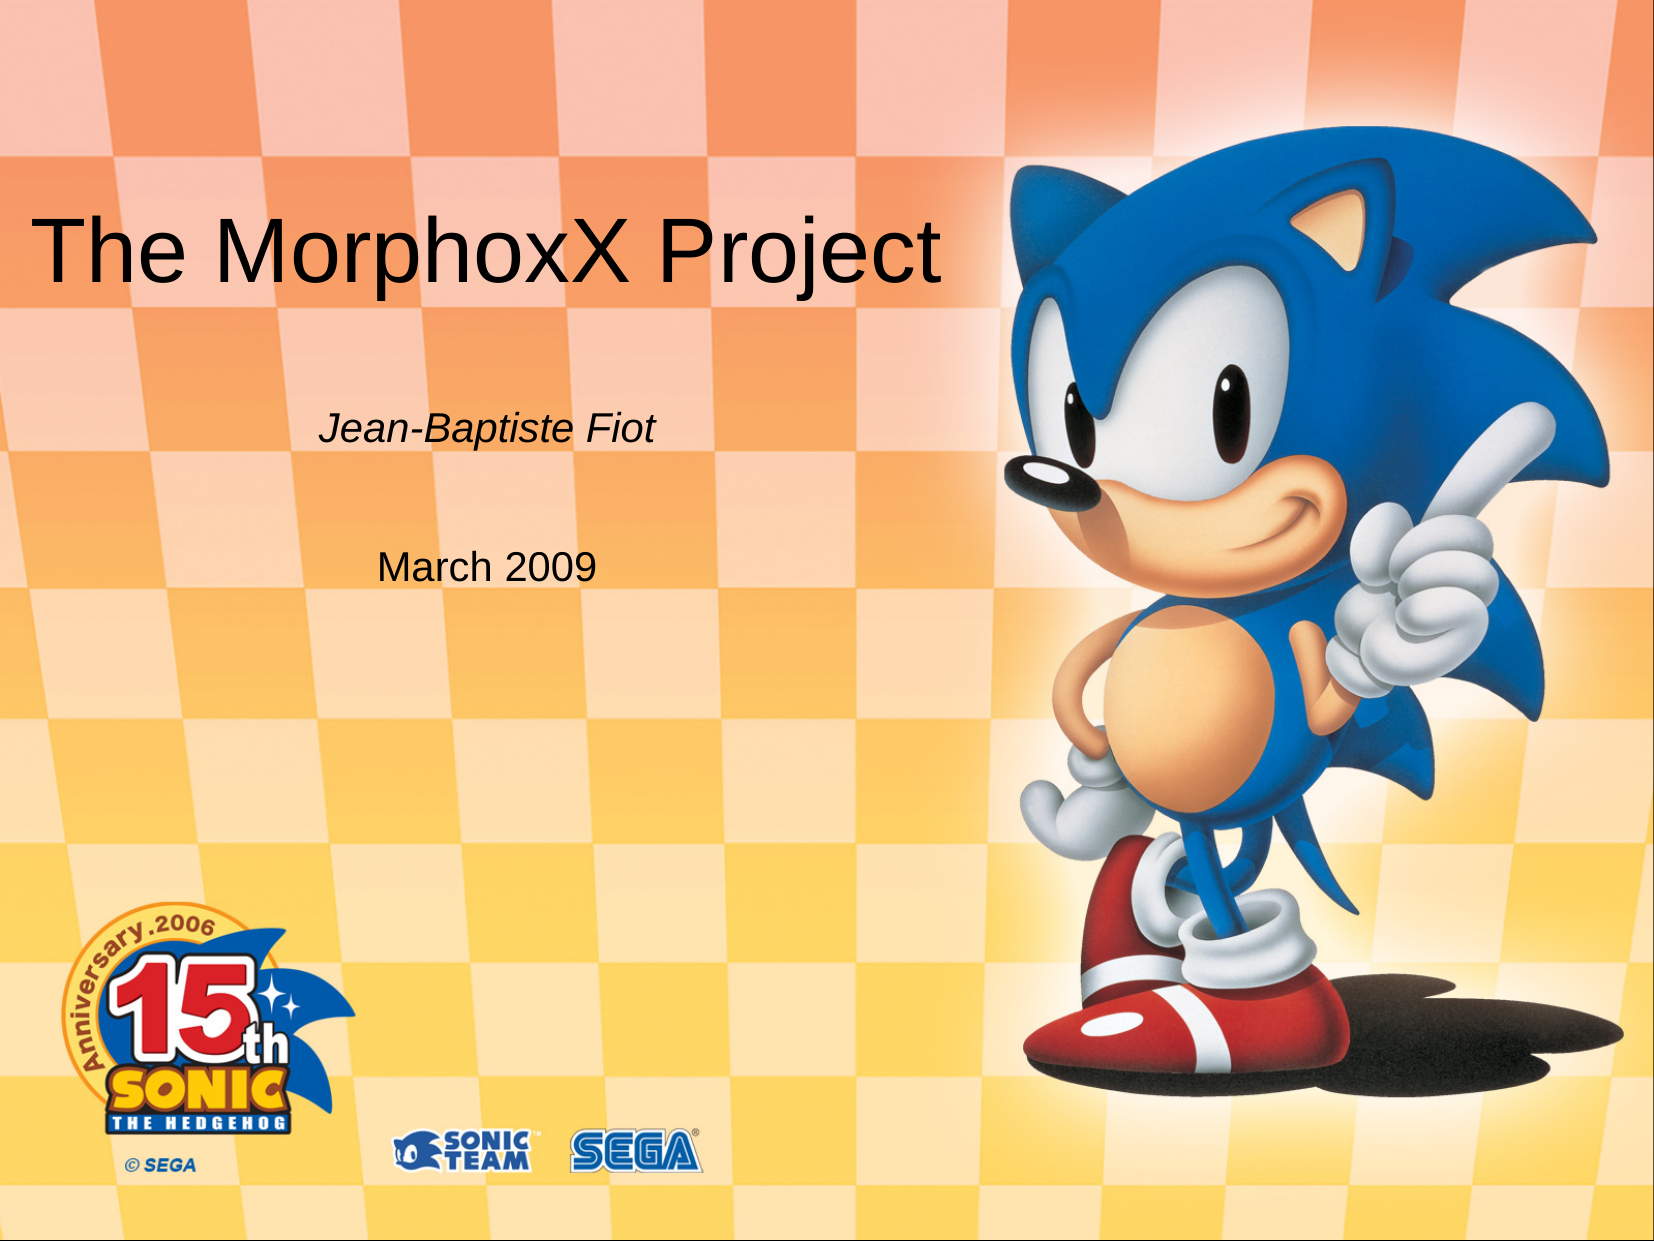

# The MorphoxX Project Jean-Baptiste Fiot March 2009